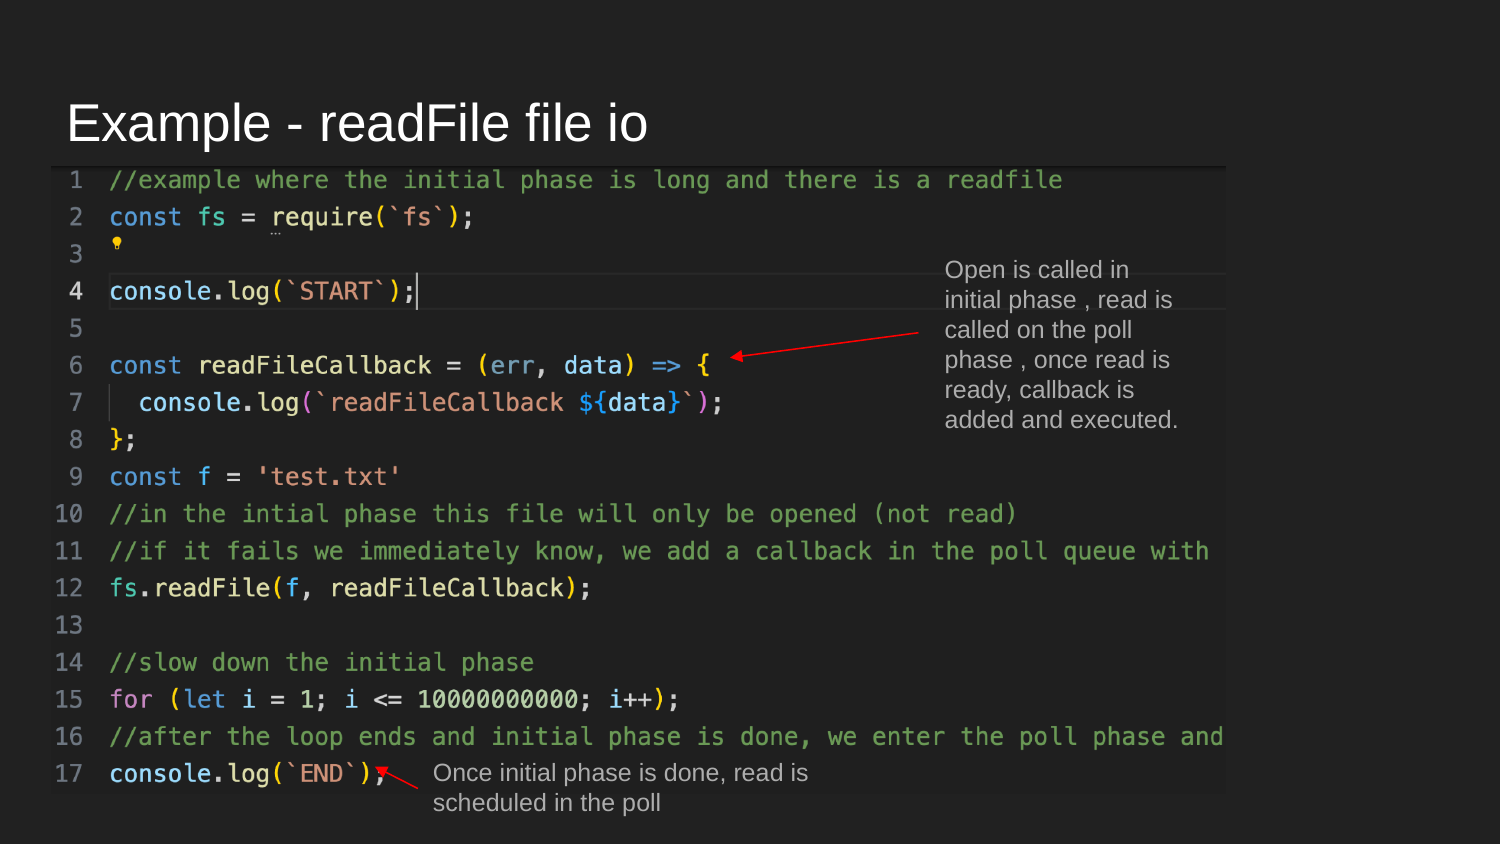

# Example - readFile file io
Open is called in initial phase , read is called on the poll phase , once read is ready, callback is added and executed.
Once initial phase is done, read is scheduled in the poll